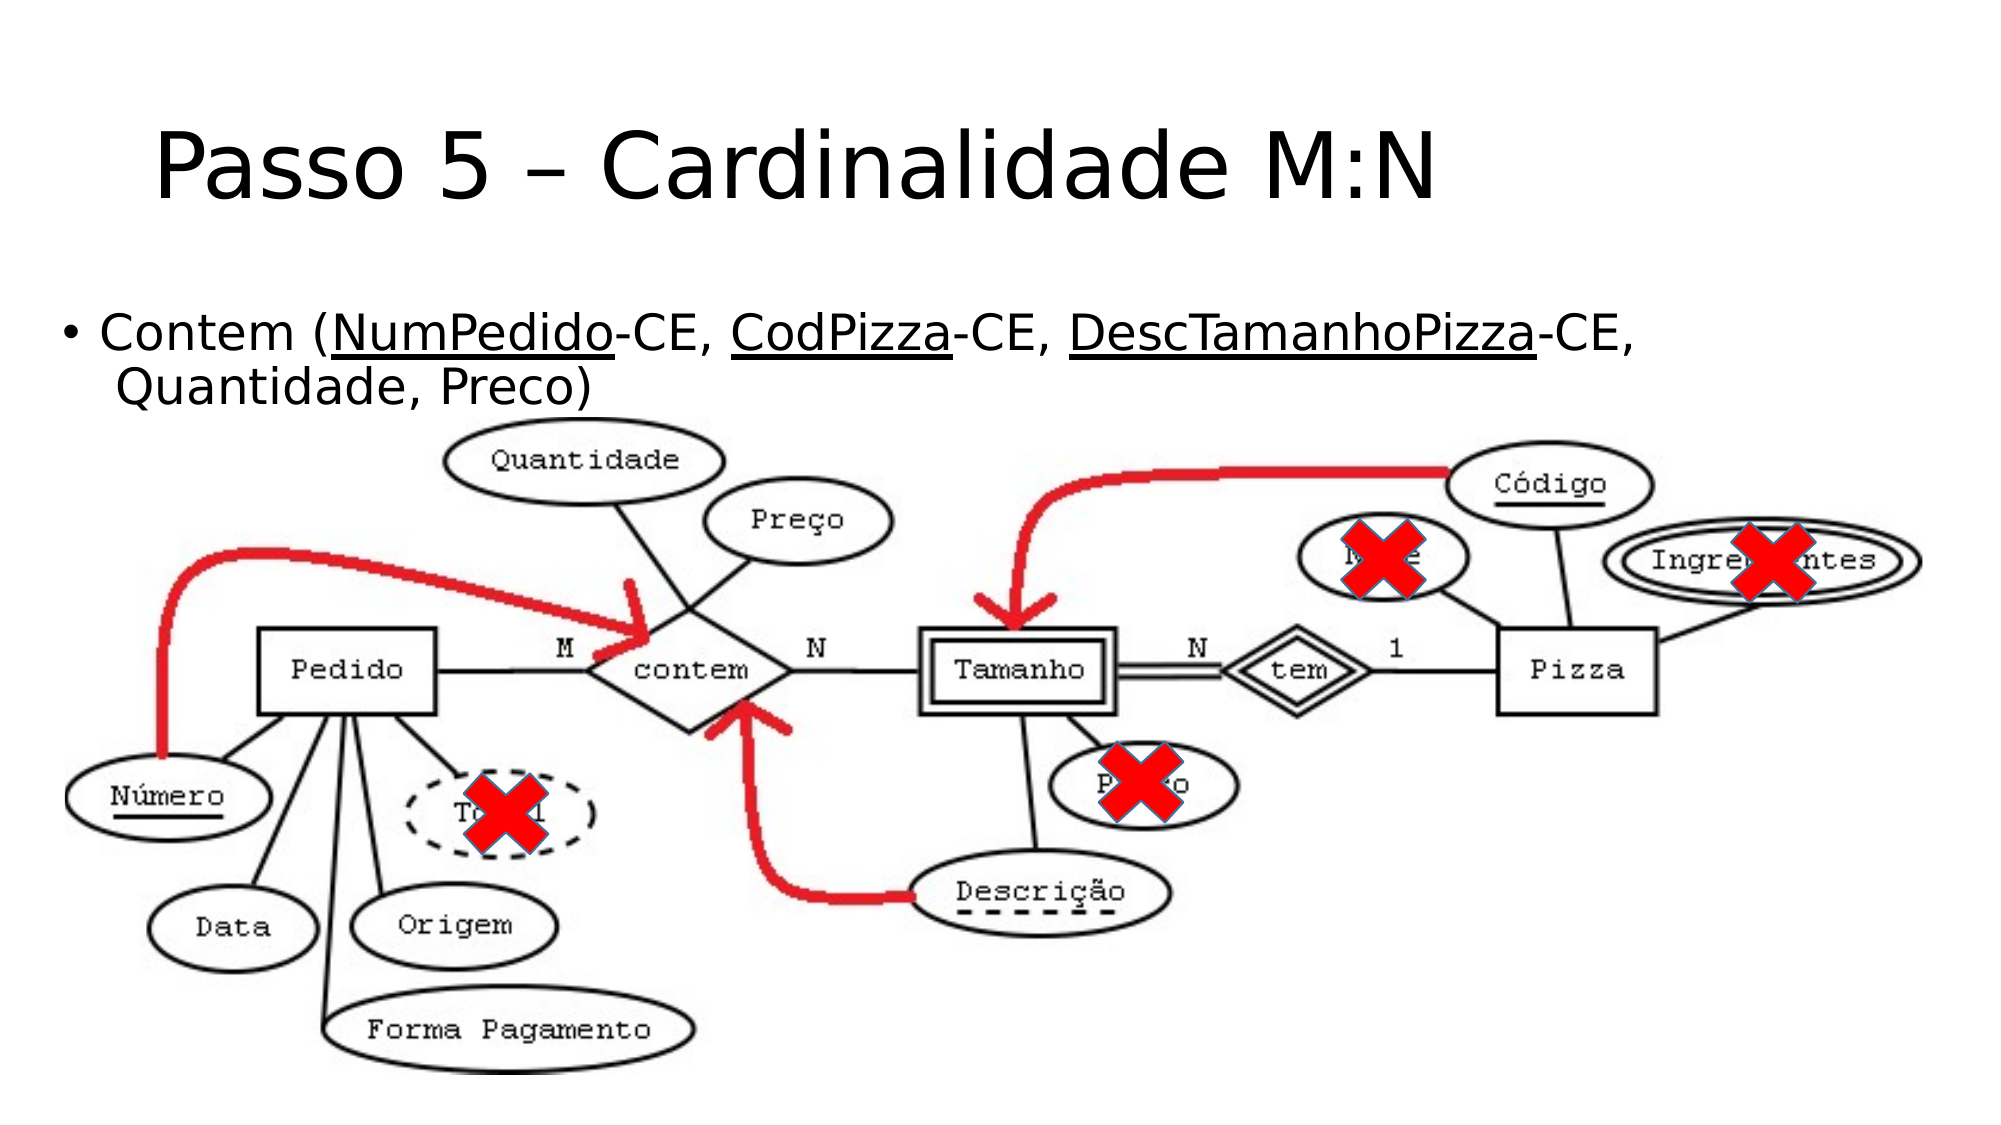

# Passo 5 – Cardinalidade M:N
Contem (NumPedido-CE, CodPizza-CE, DescTamanhoPizza-CE, Quantidade, Preco)